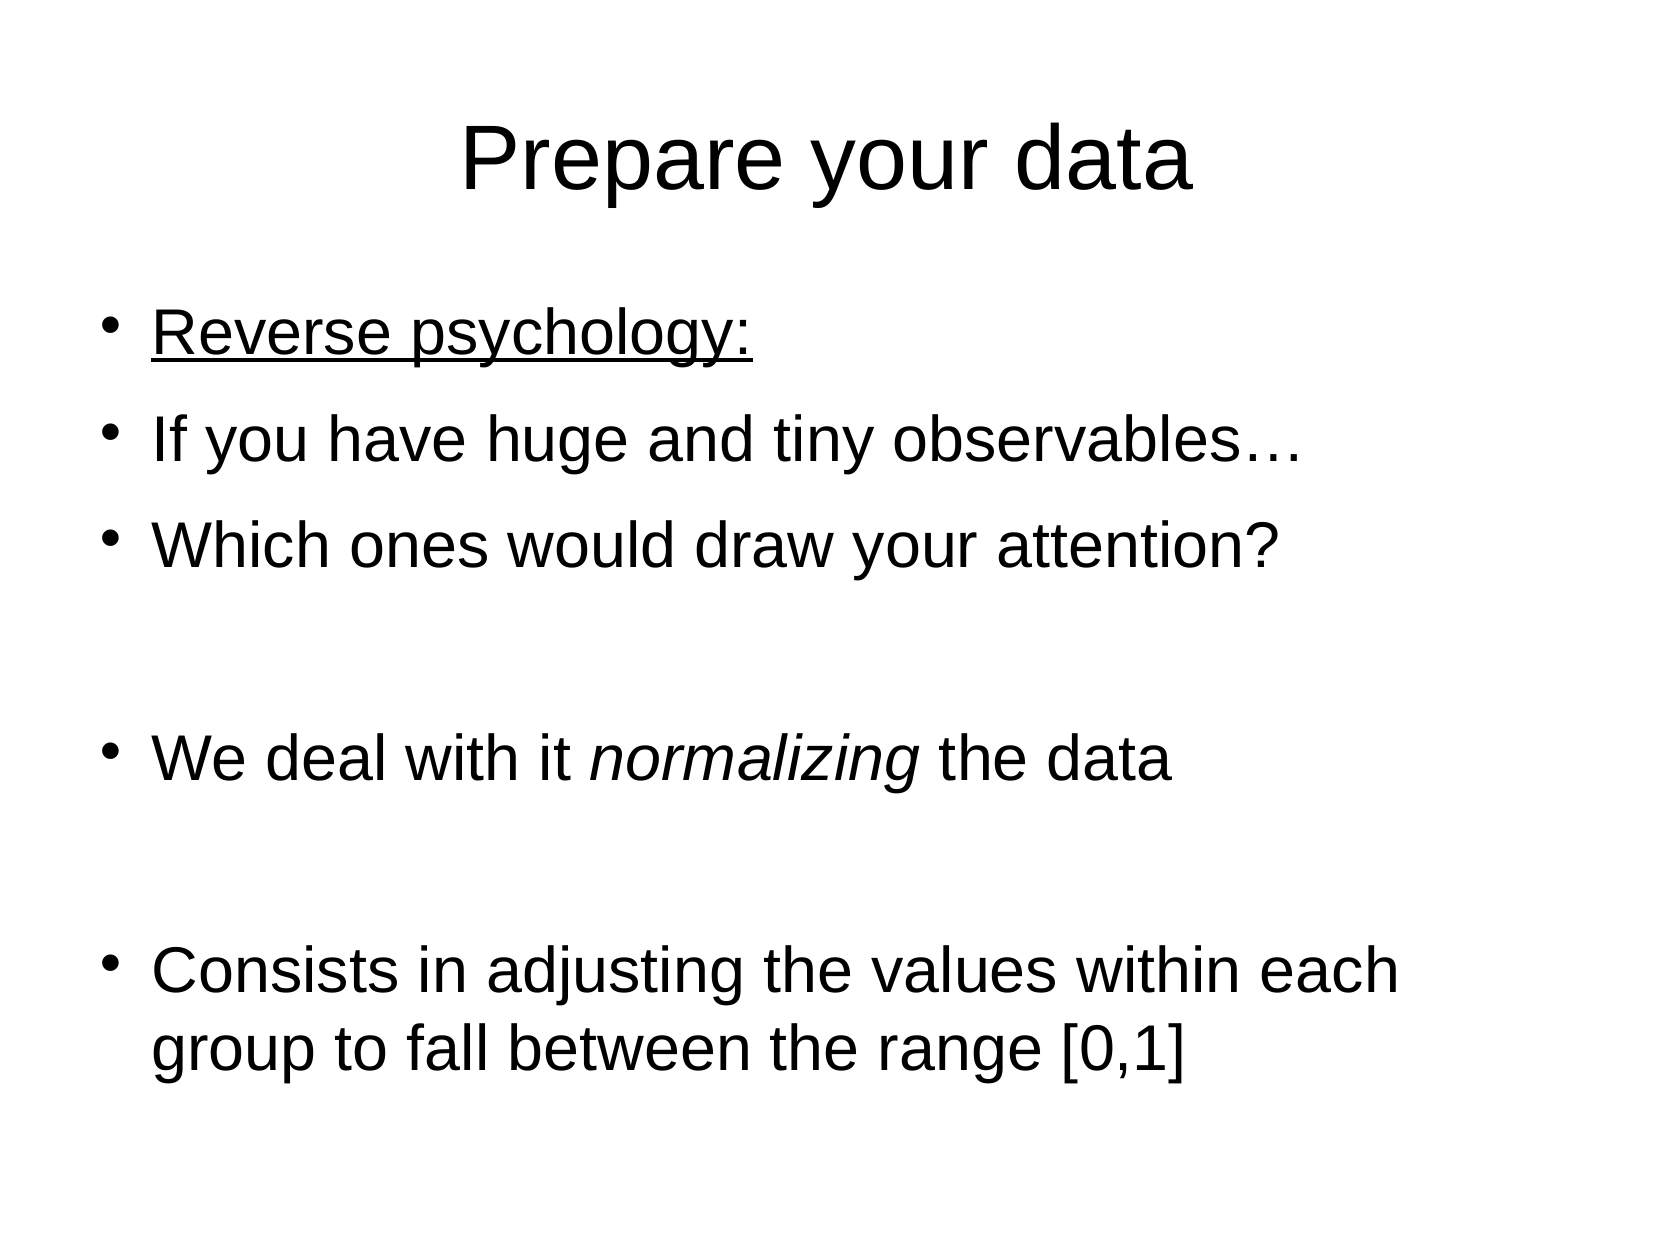

Prepare your data
Reverse psychology:
If you have huge and tiny observables…
Which ones would draw your attention?
We deal with it normalizing the data
Consists in adjusting the values within each group to fall between the range [0,1]